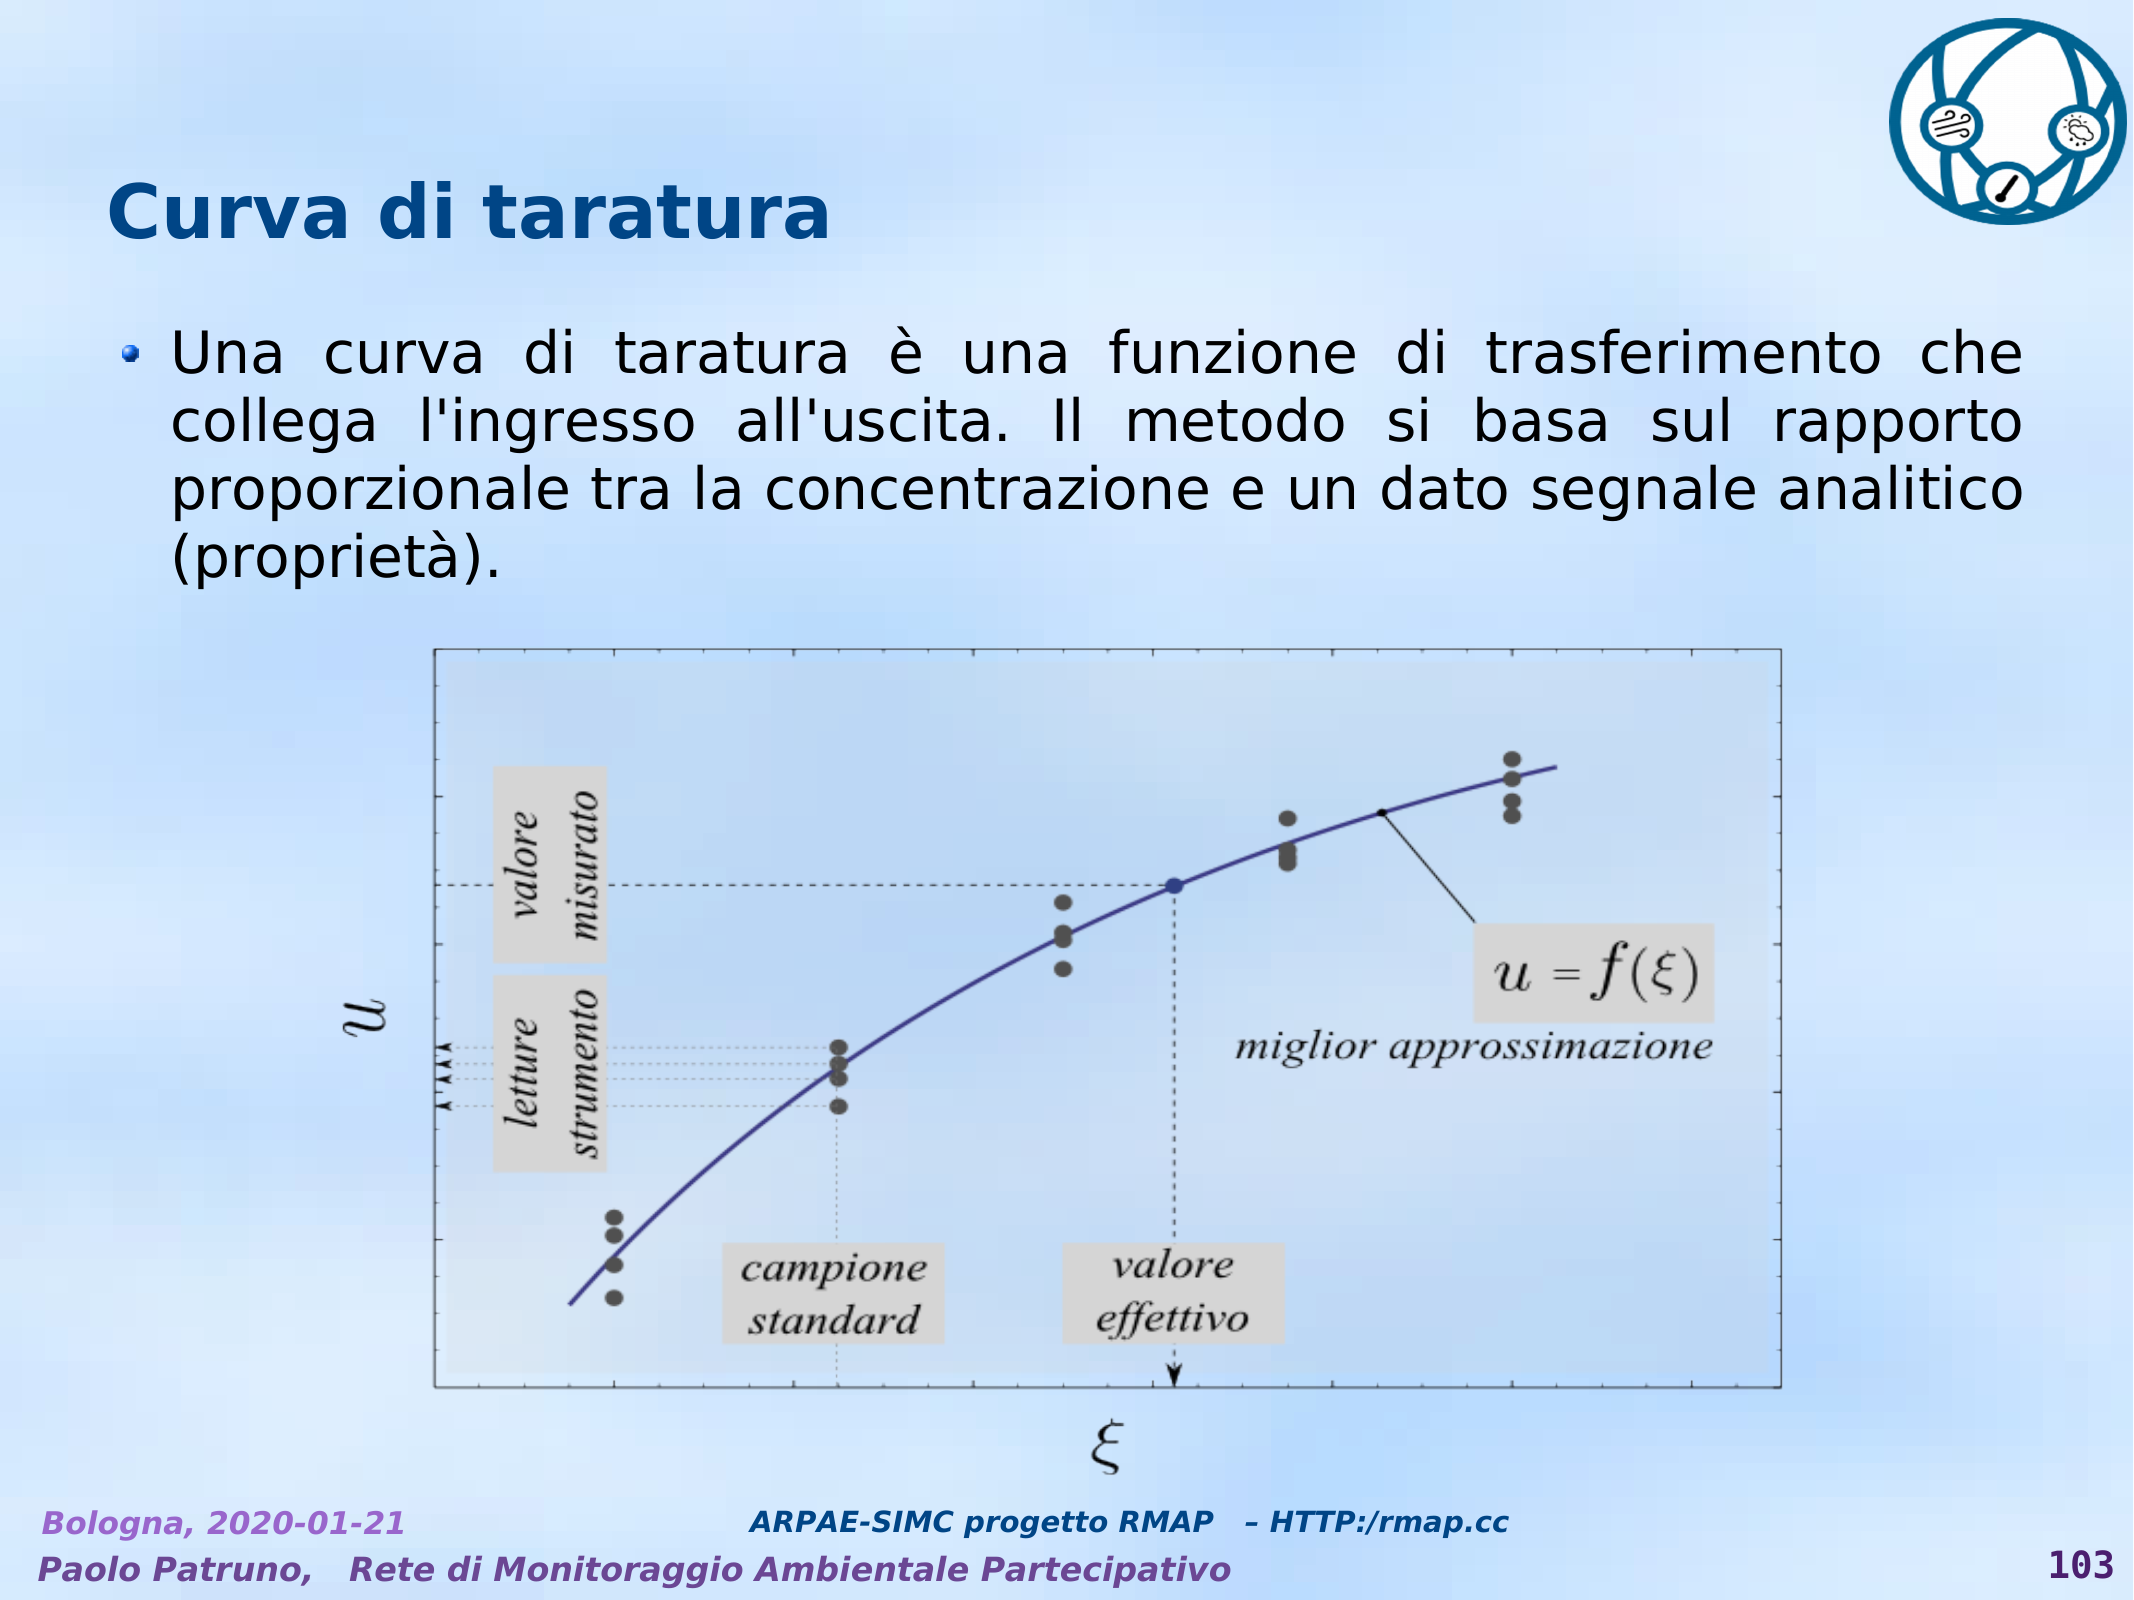

# Curva di taratura
Una curva di taratura è una funzione di trasferimento che collega l'ingresso all'uscita. Il metodo si basa sul rapporto proporzionale tra la concentrazione e un dato segnale analitico (proprietà).